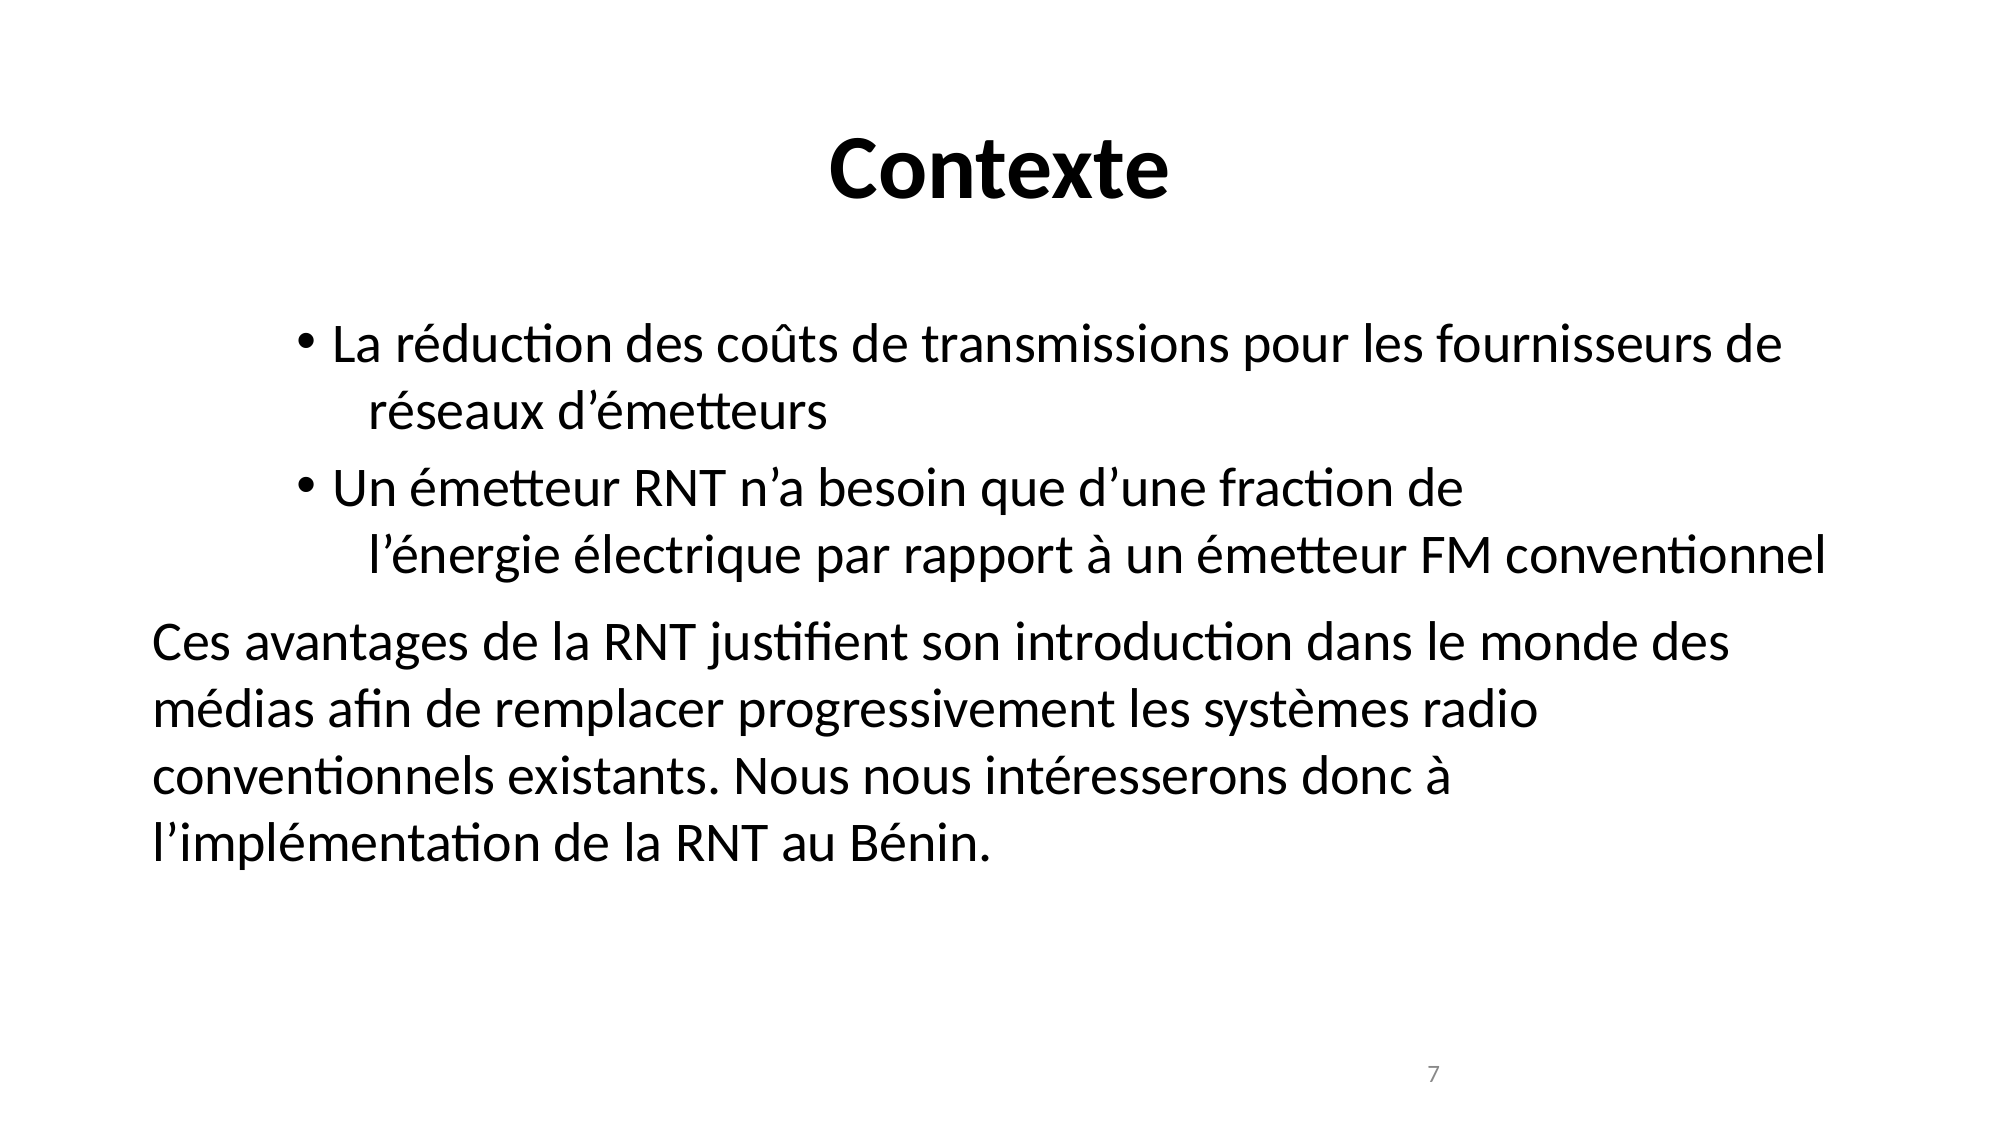

# Contexte
La réduction des coûts de transmissions pour les fournisseurs de réseaux d’émetteurs
Un émetteur RNT n’a besoin que d’une fraction de
l’énergie électrique par rapport à un émetteur FM conventionnel
Ces avantages de la RNT justifient son introduction dans le monde des médias afin de remplacer progressivement les systèmes radio conventionnels existants. Nous nous intéresserons donc à l’implémentation de la RNT au Bénin.